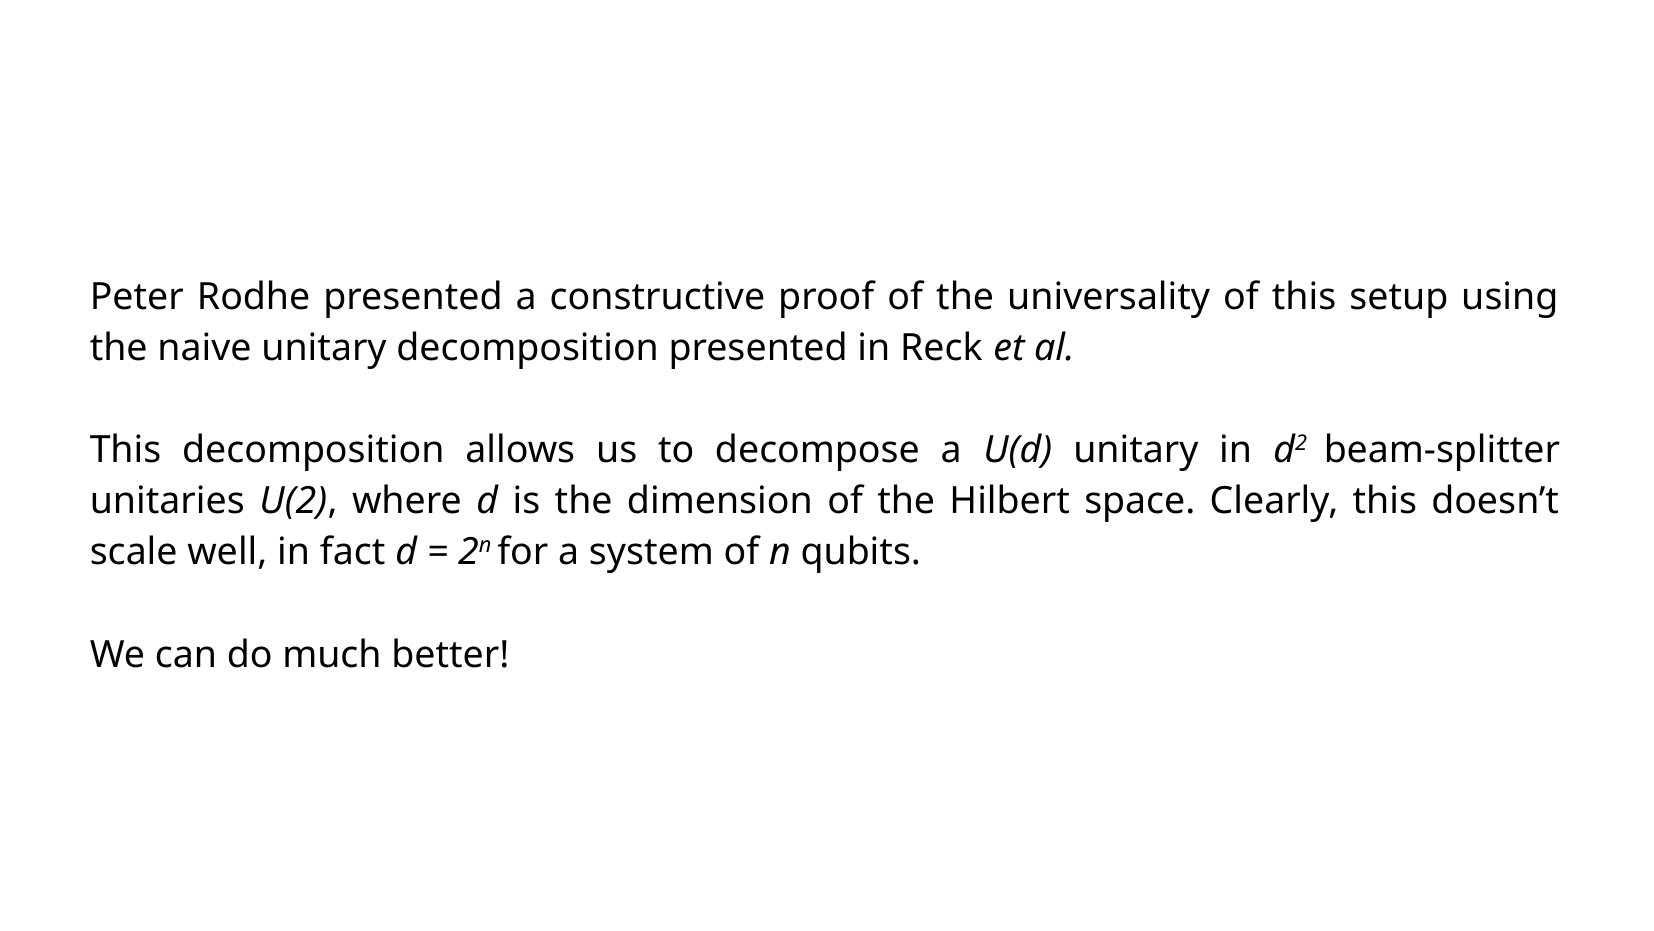

Peter Rodhe presented a constructive proof of the universality of this setup using the naive unitary decomposition presented in Reck et al.
This decomposition allows us to decompose a U(d) unitary in d2 beam-splitter unitaries U(2), where d is the dimension of the Hilbert space. Clearly, this doesn’t scale well, in fact d = 2n for a system of n qubits.
We can do much better!